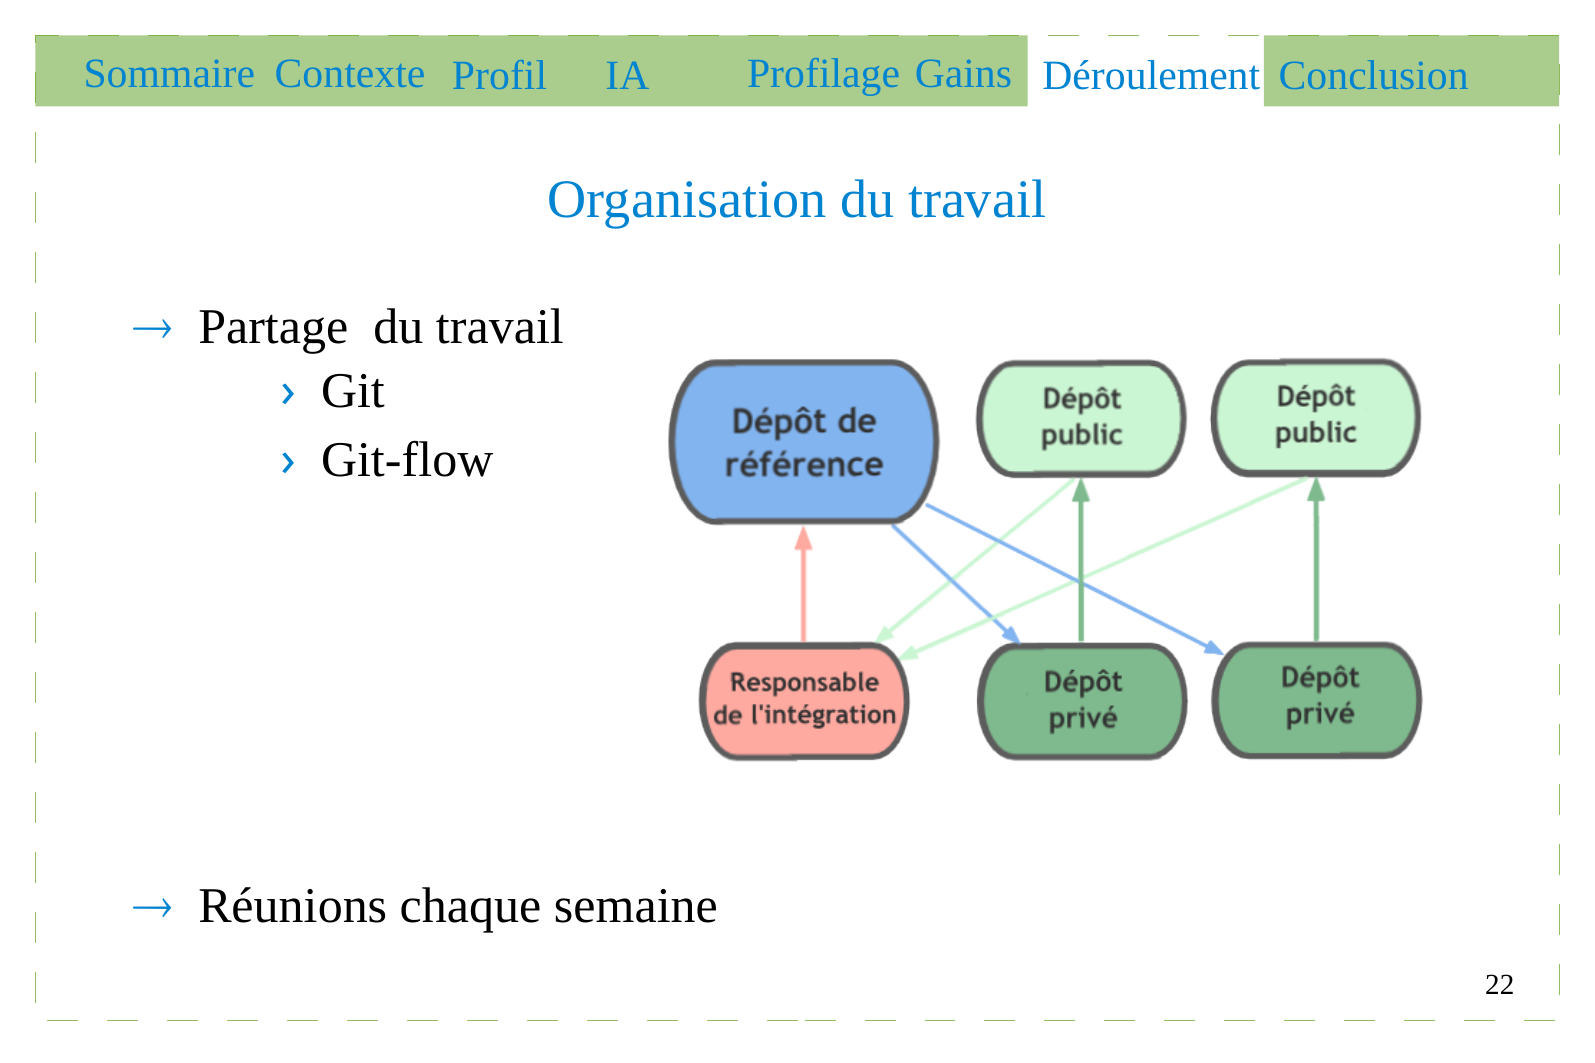

Profilage
Gains
Sommaire
Contexte
Profil
Déroulement
Conclusion
IA
Organisation du travail
® Partage du travail
		› Git
		› Git-flow
® Réunions chaque semaine
22